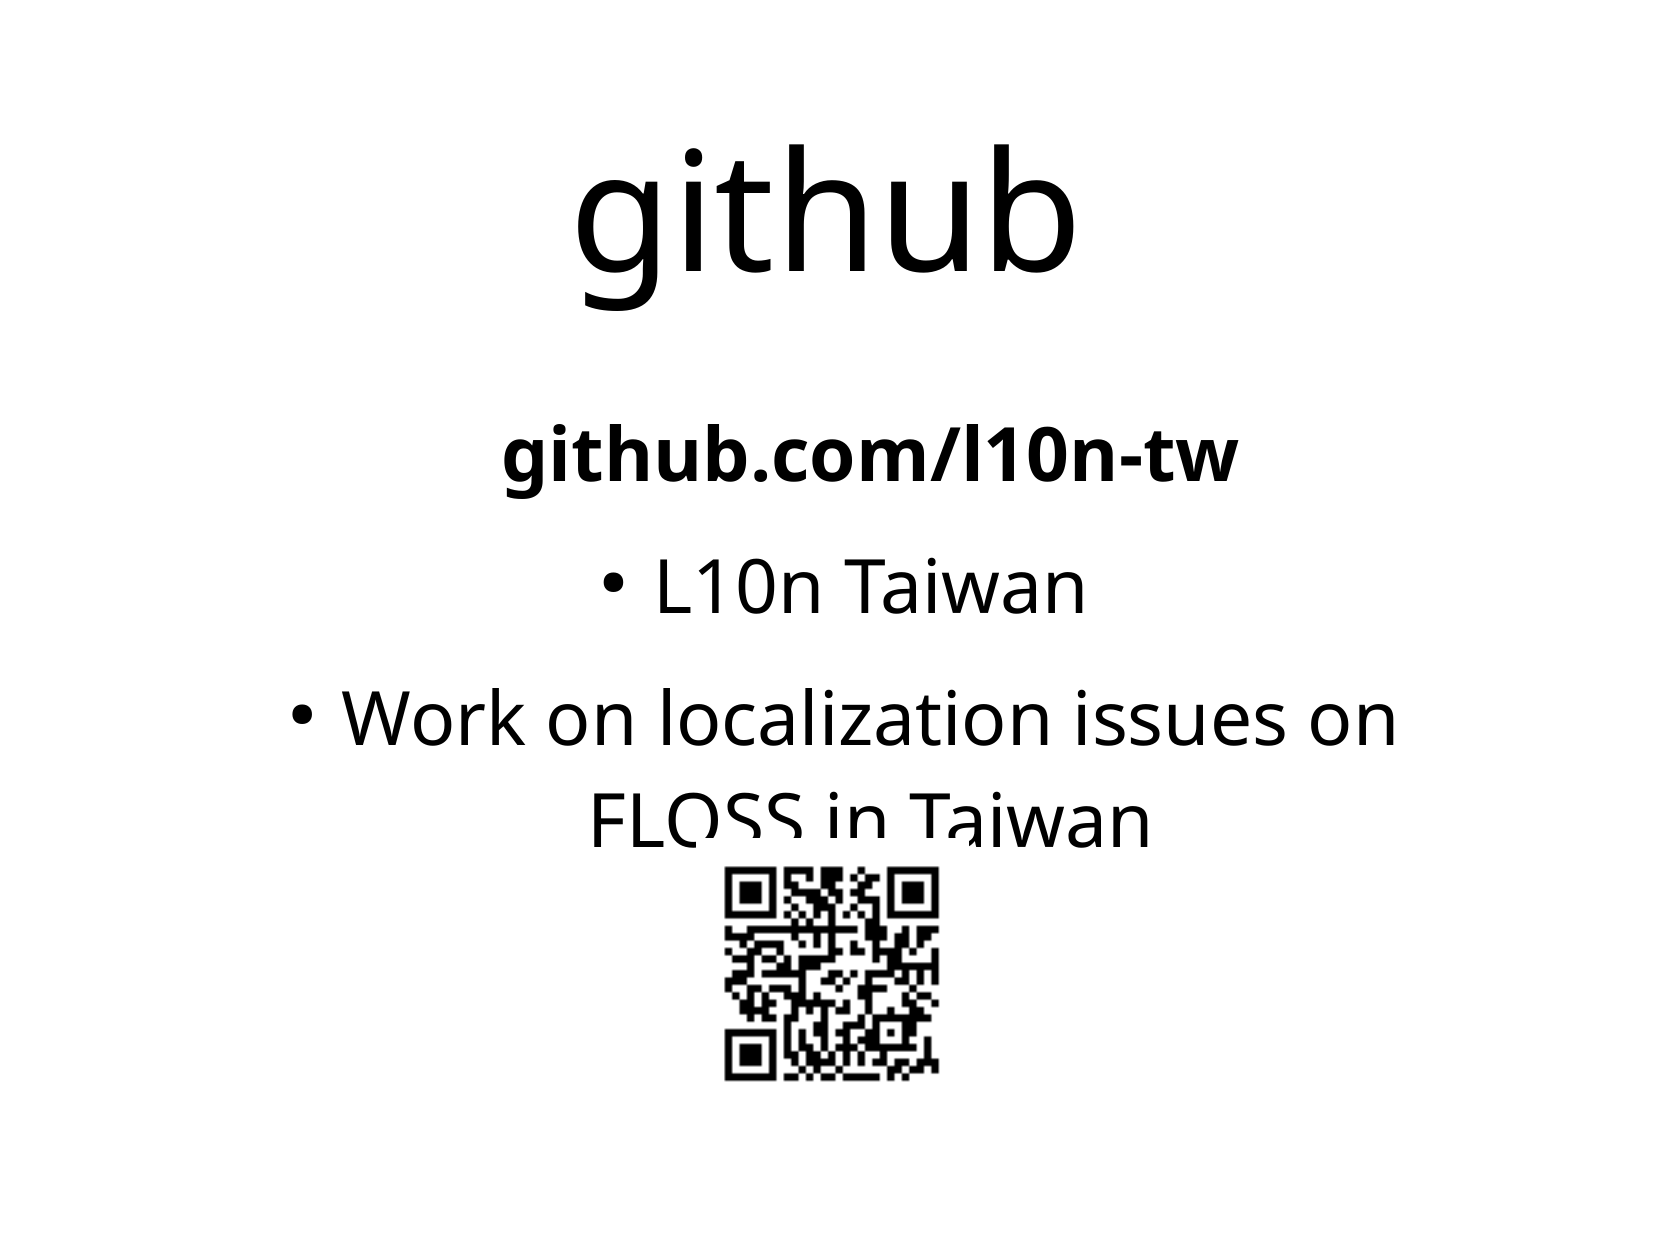

# github
github.com/l10n-tw
L10n Taiwan
Work on localization issues on FLOSS in Taiwan